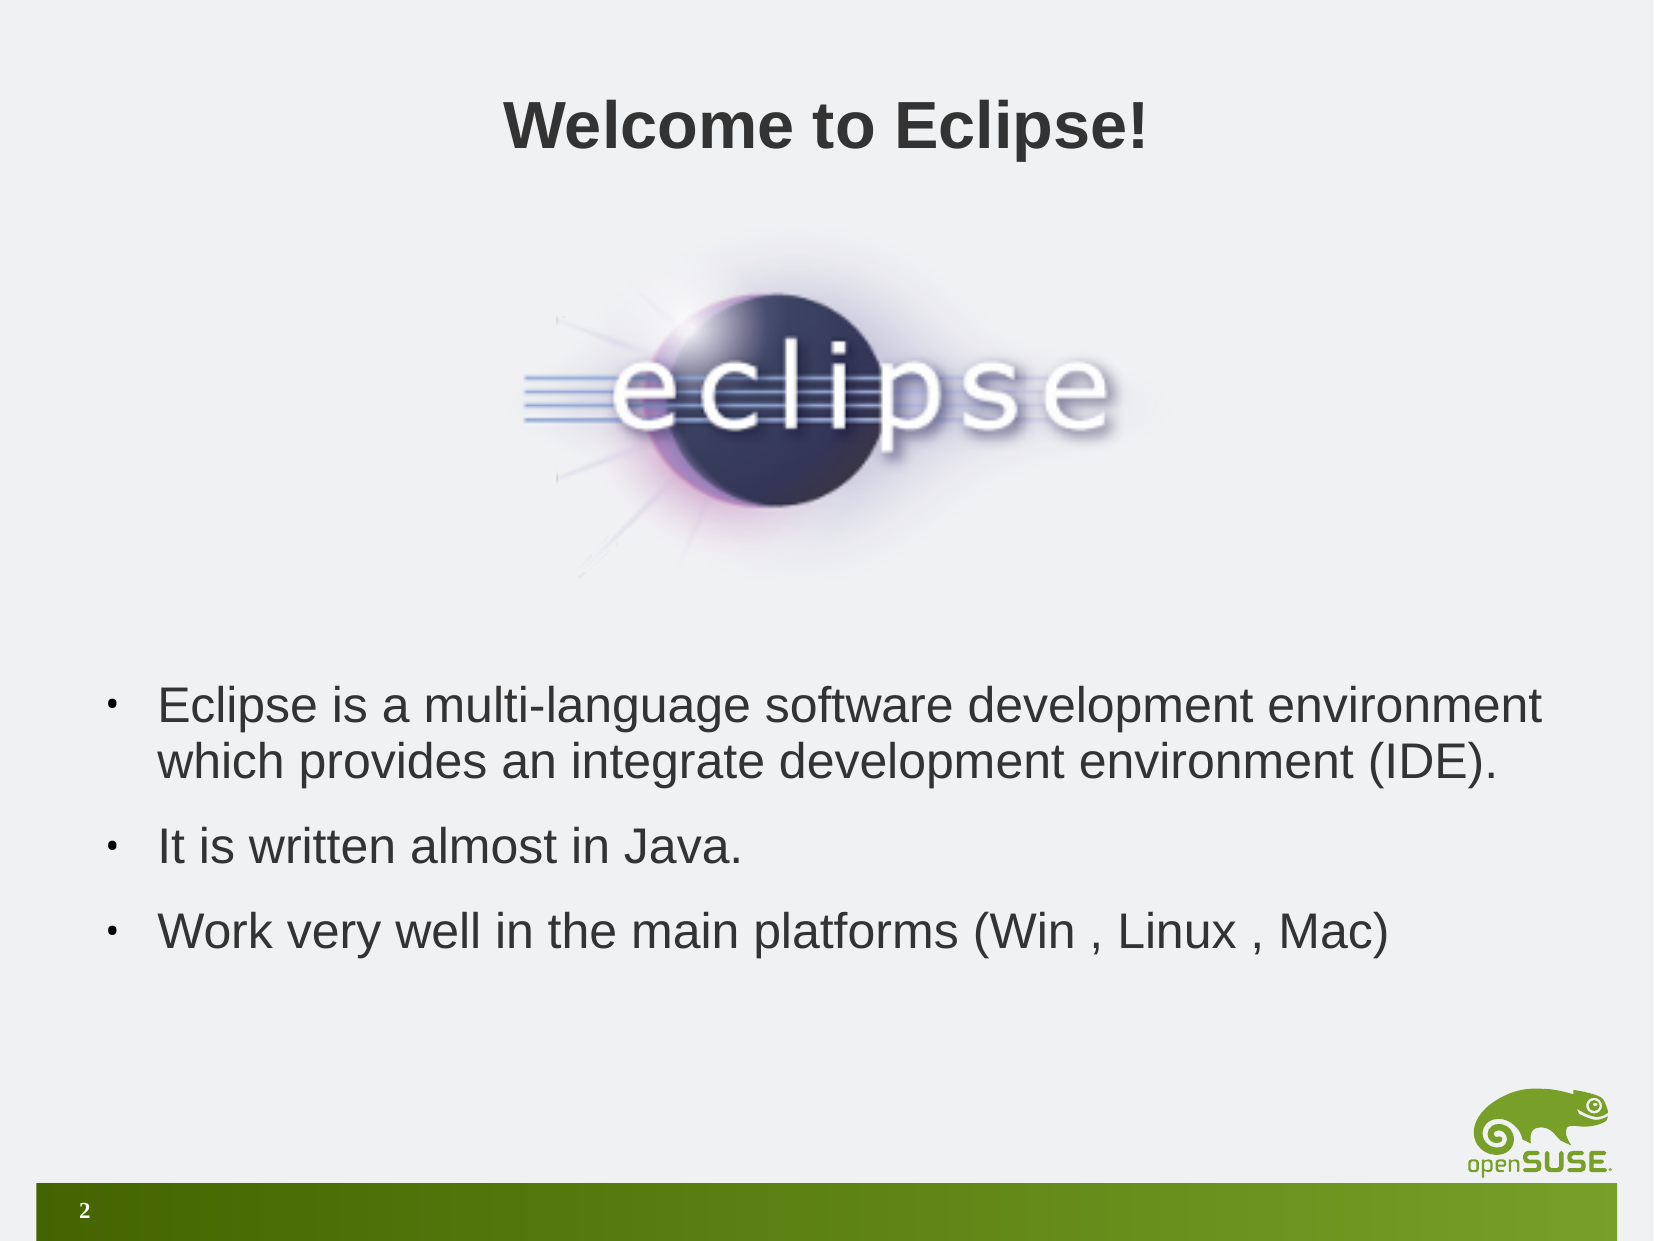

# Welcome to Eclipse!
Eclipse is a multi-language software development environment which provides an integrate development environment (IDE).
It is written almost in Java.
Work very well in the main platforms (Win , Linux , Mac)
2